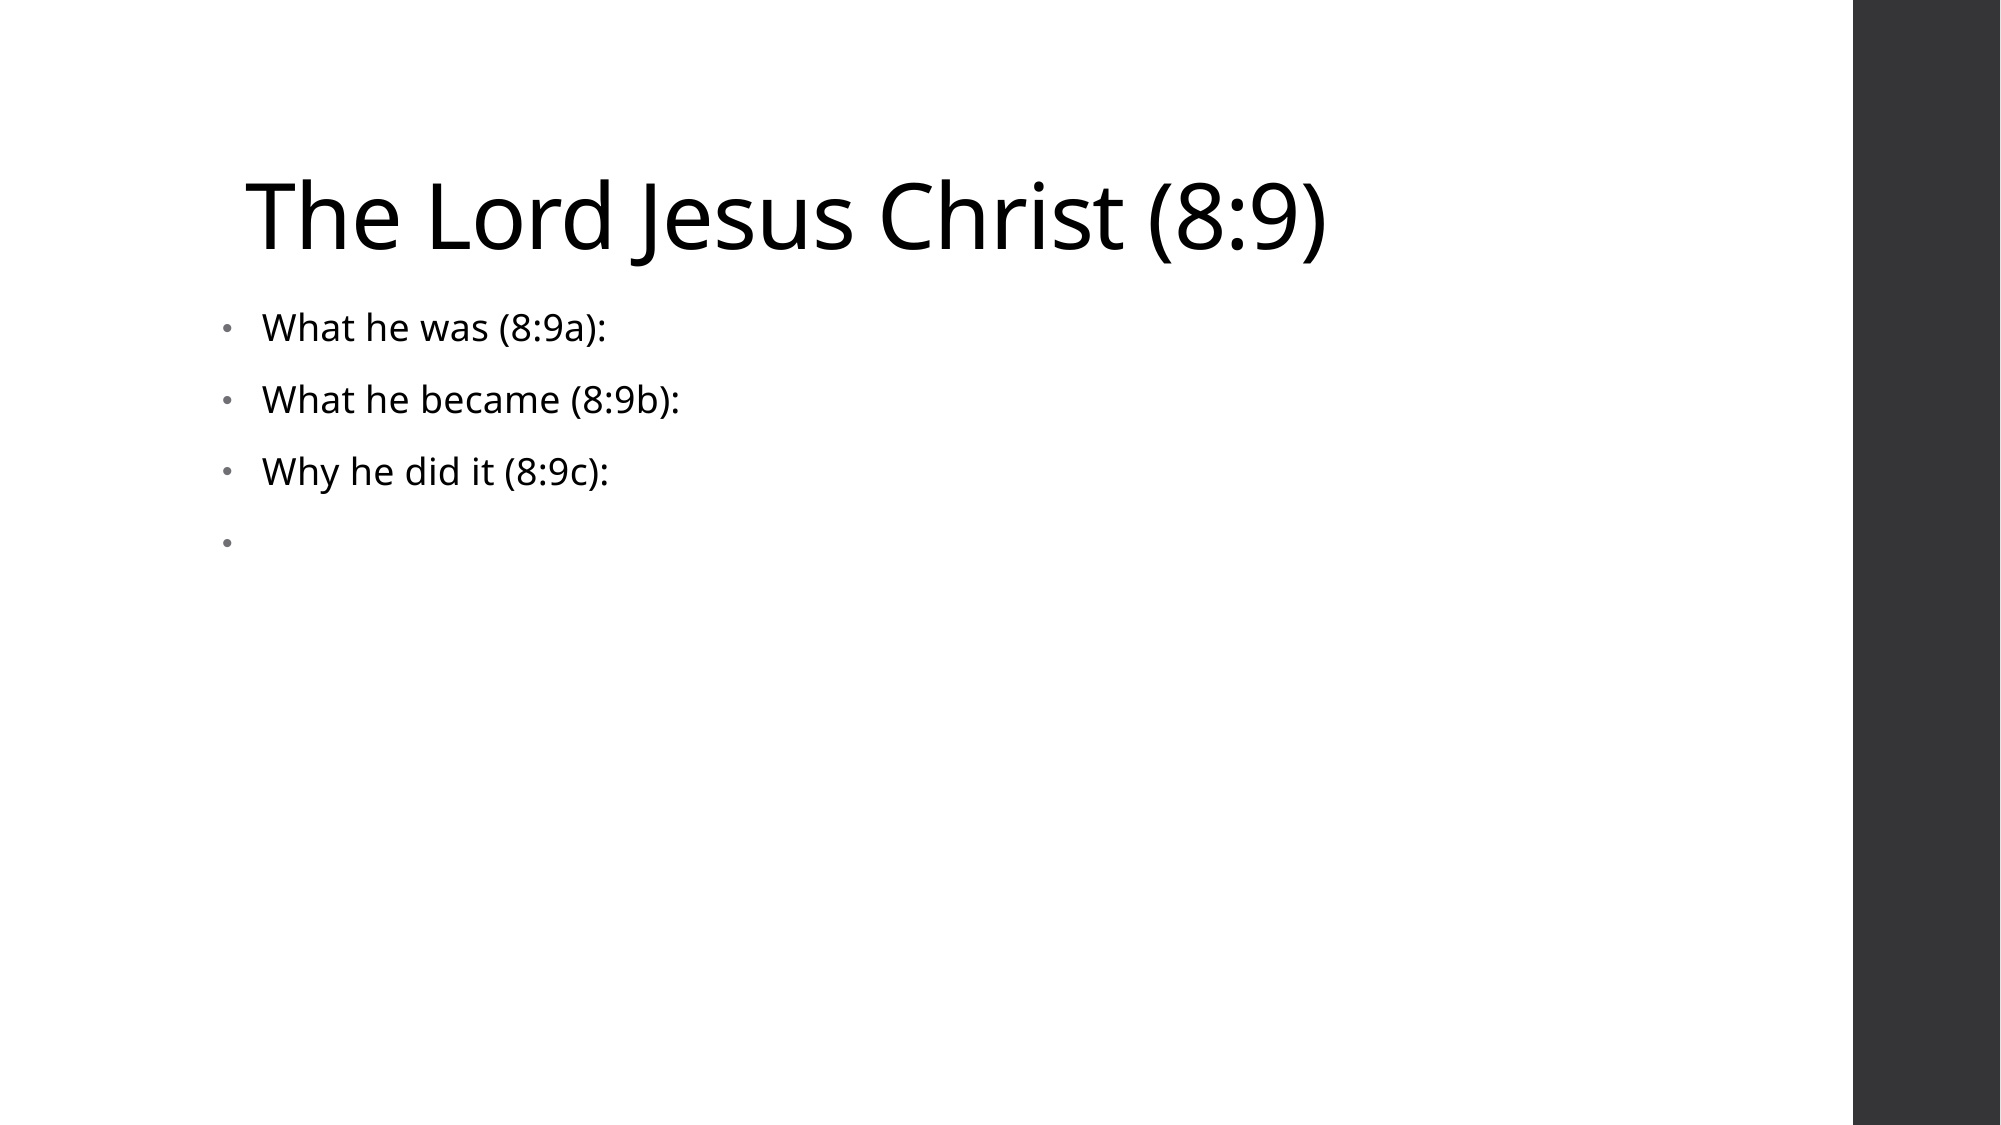

# The Lord Jesus Christ (8:9)
 What he was (8:9a):
 What he became (8:9b):
 Why he did it (8:9c):